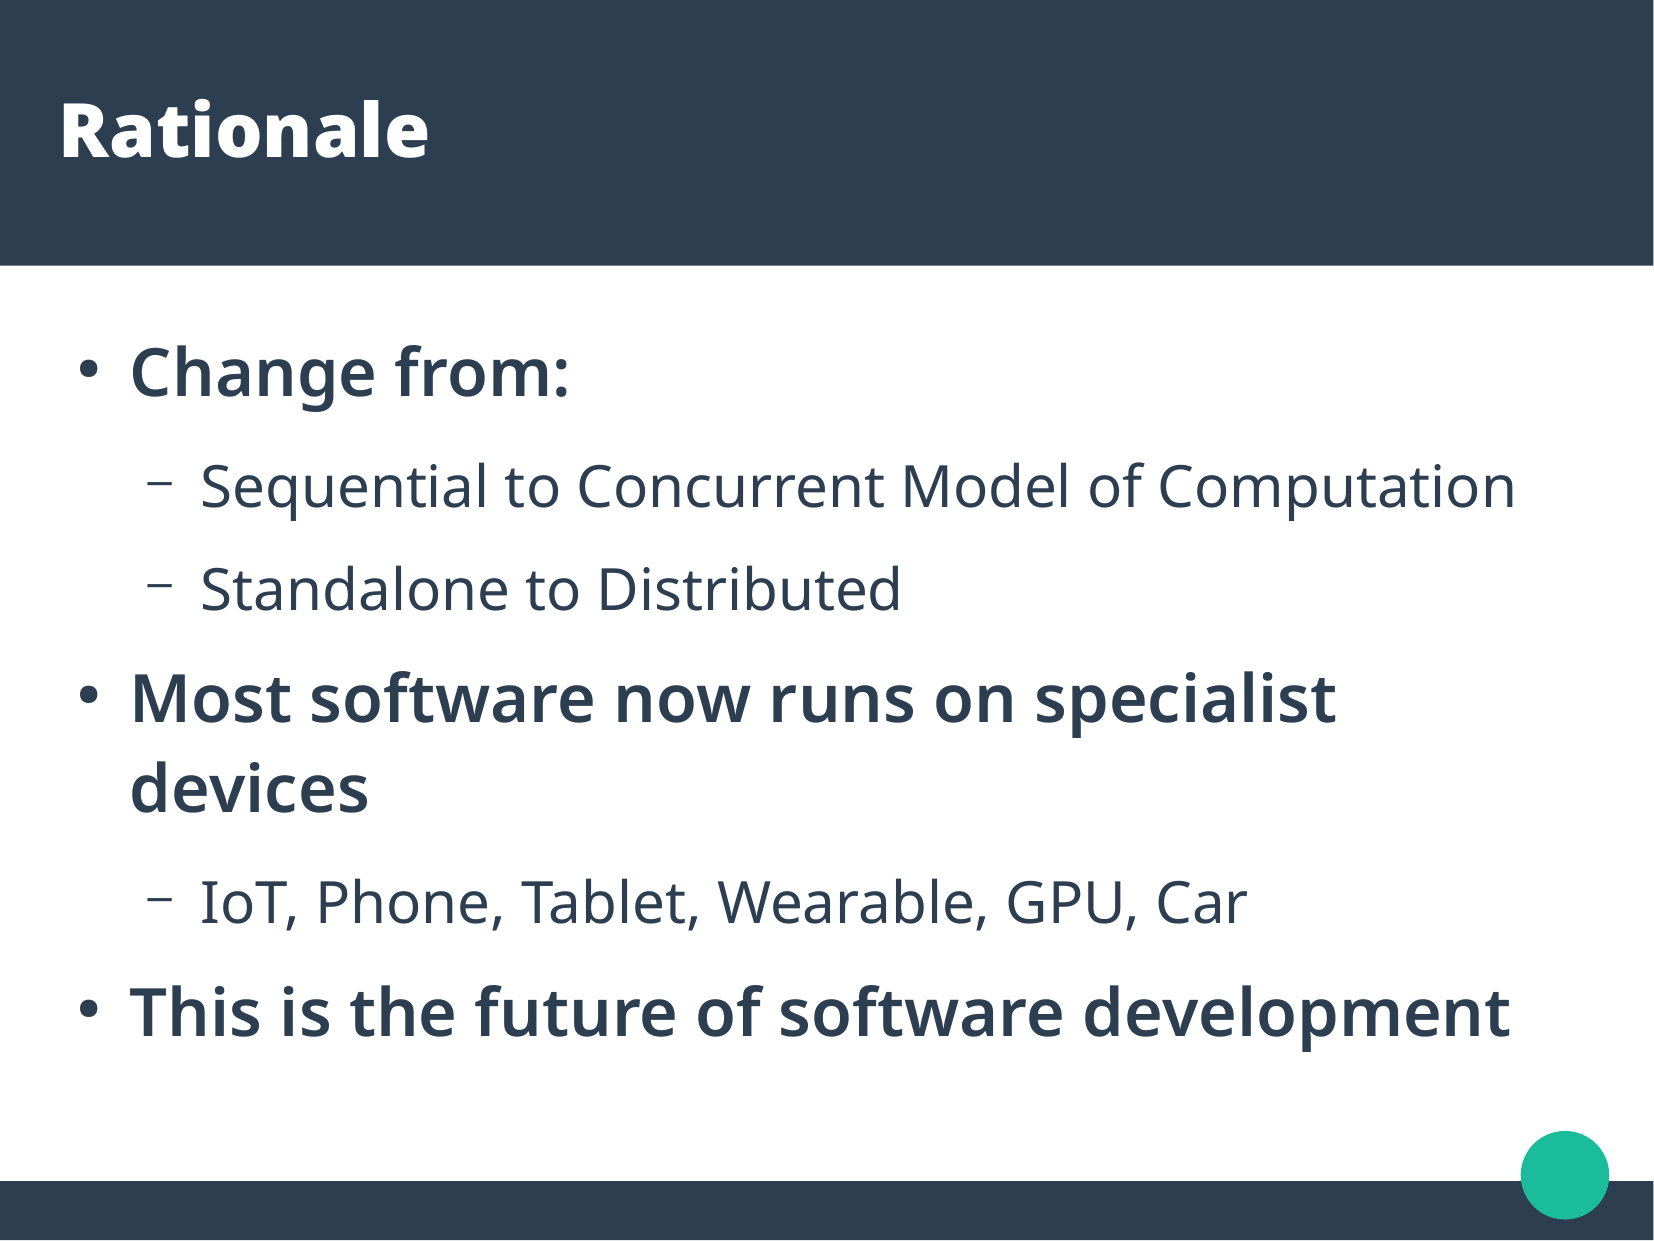

# Rationale
Change from:
Sequential to Concurrent Model of Computation
Standalone to Distributed
Most software now runs on specialist devices
IoT, Phone, Tablet, Wearable, GPU, Car
This is the future of software development